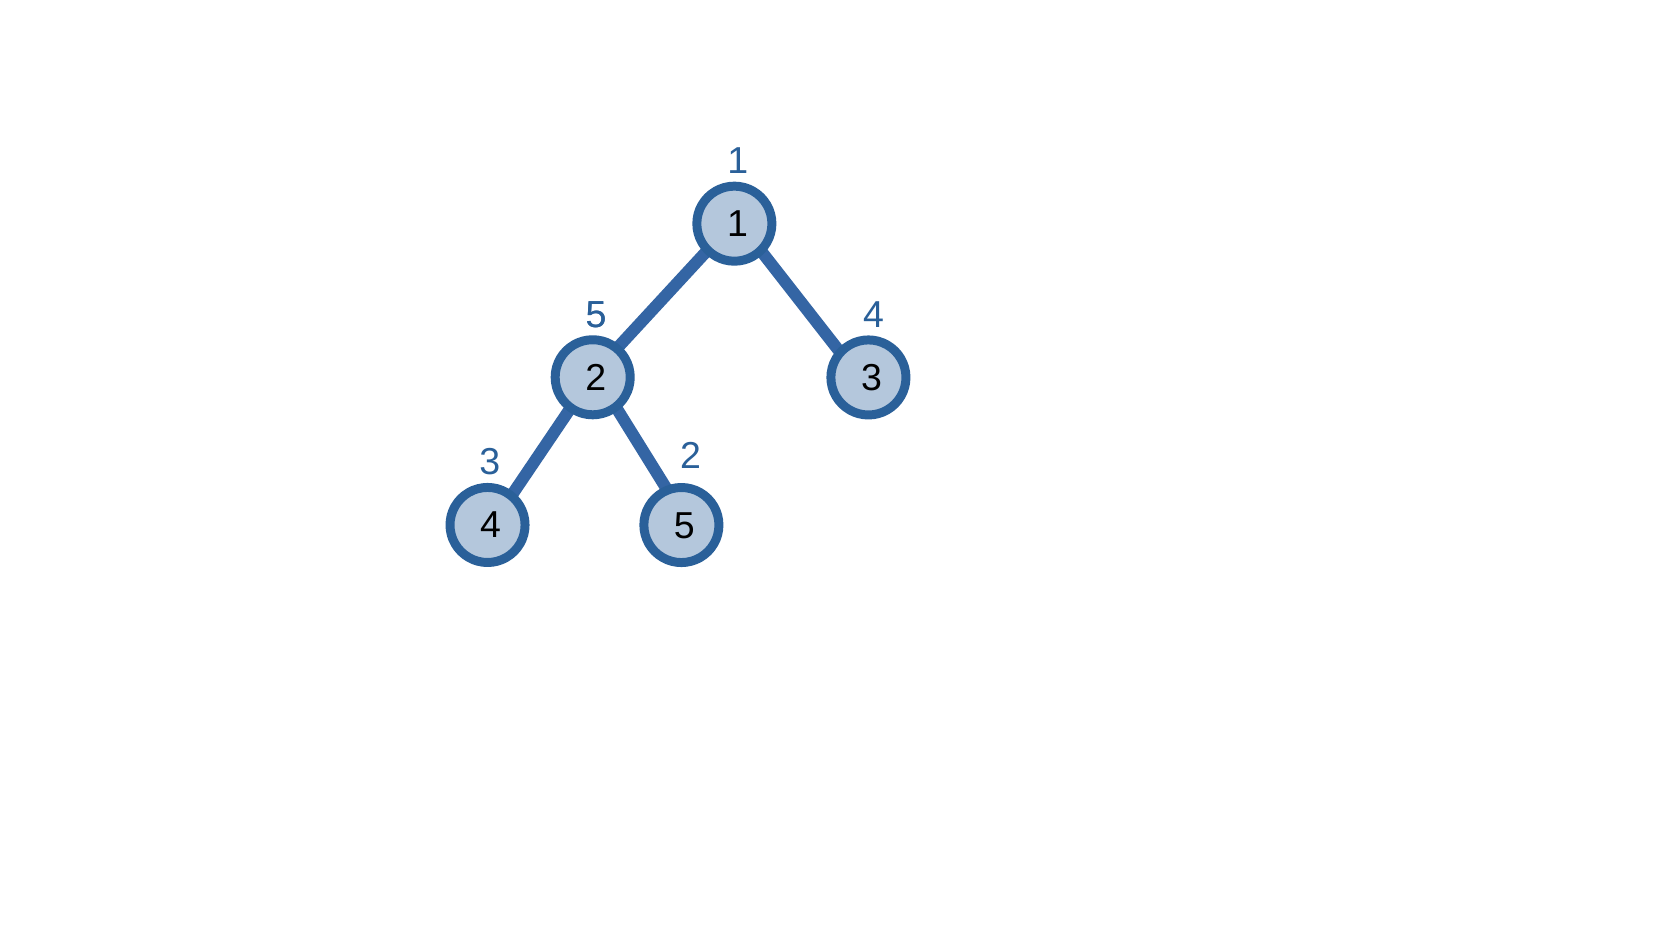

1
1
5
5
4
2
3
2
3
4
5